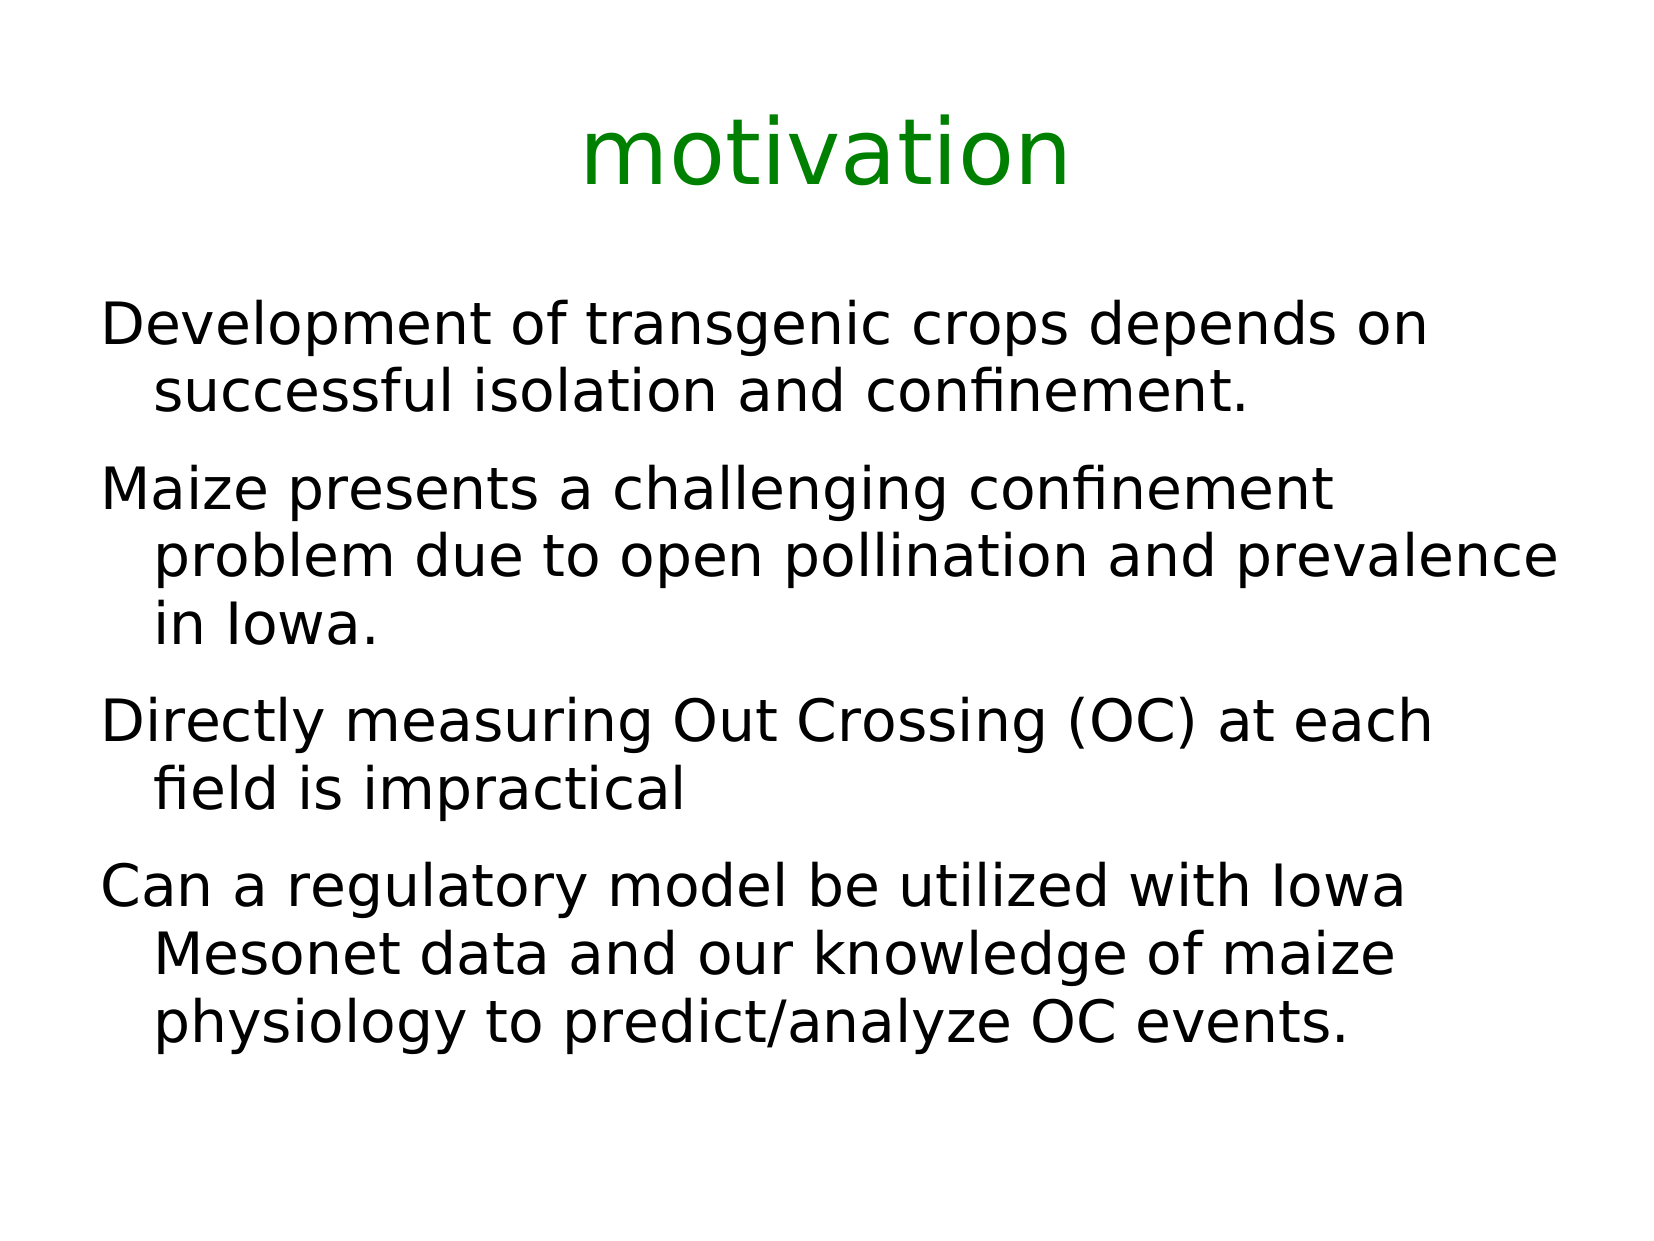

# motivation
Development of transgenic crops depends on successful isolation and confinement.
Maize presents a challenging confinement problem due to open pollination and prevalence in Iowa.
Directly measuring Out Crossing (OC) at each field is impractical
Can a regulatory model be utilized with Iowa Mesonet data and our knowledge of maize physiology to predict/analyze OC events.